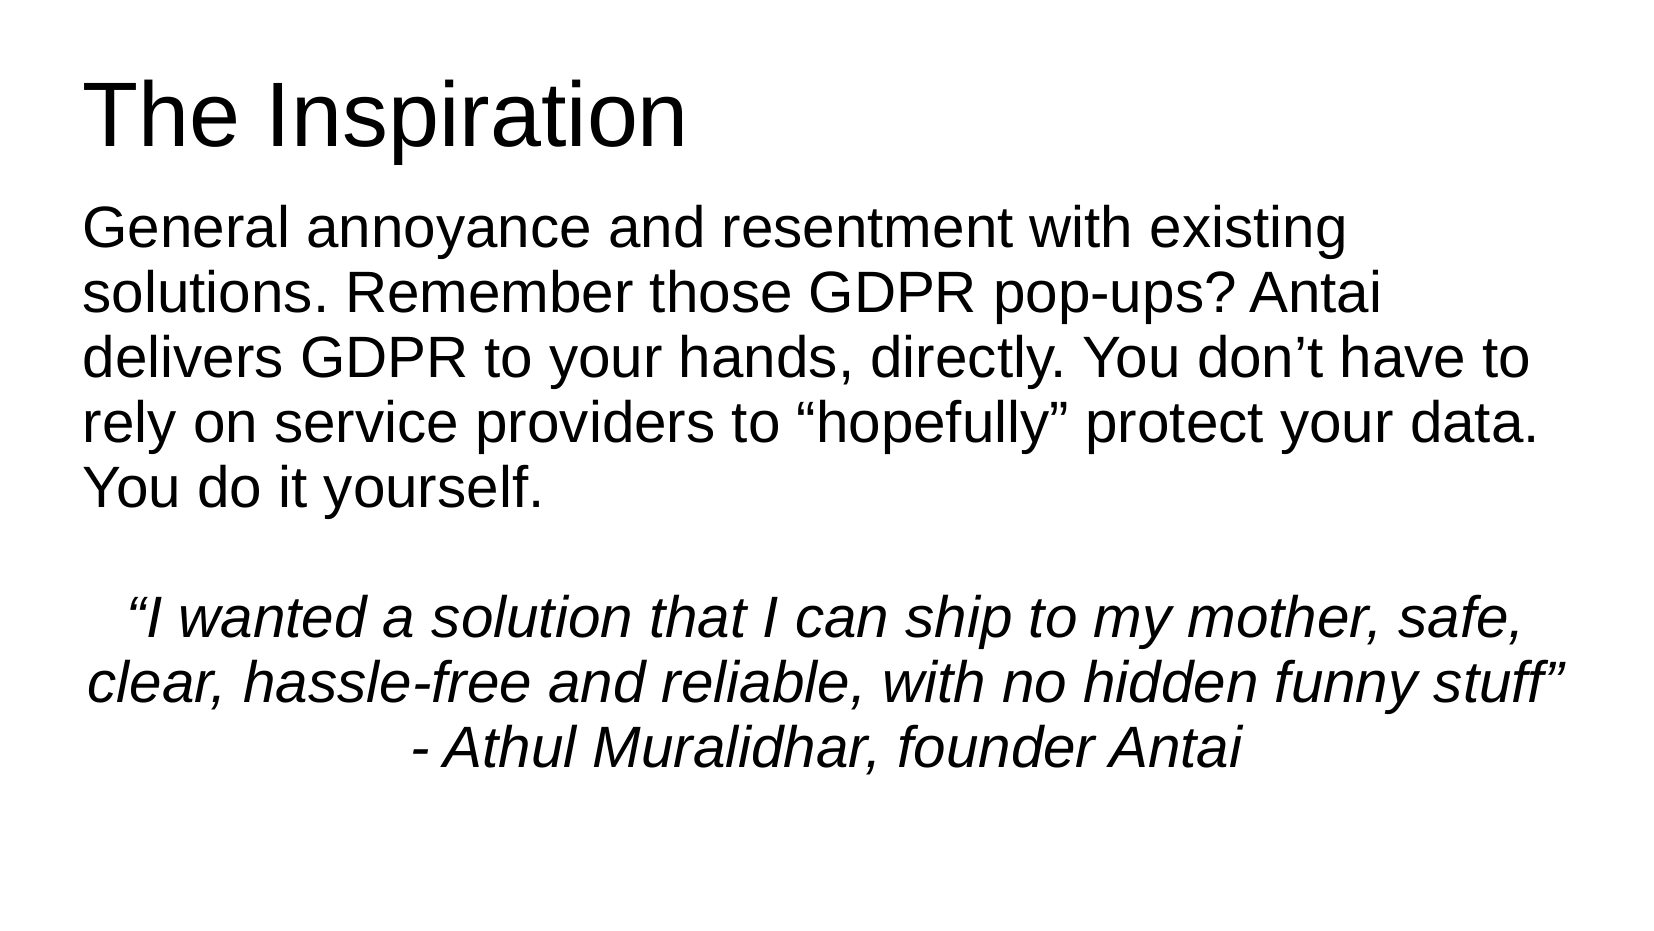

# The Inspiration
General annoyance and resentment with existing solutions. Remember those GDPR pop-ups? Antai delivers GDPR to your hands, directly. You don’t have to rely on service providers to “hopefully” protect your data. You do it yourself.
“I wanted a solution that I can ship to my mother, safe, clear, hassle-free and reliable, with no hidden funny stuff”
- Athul Muralidhar, founder Antai